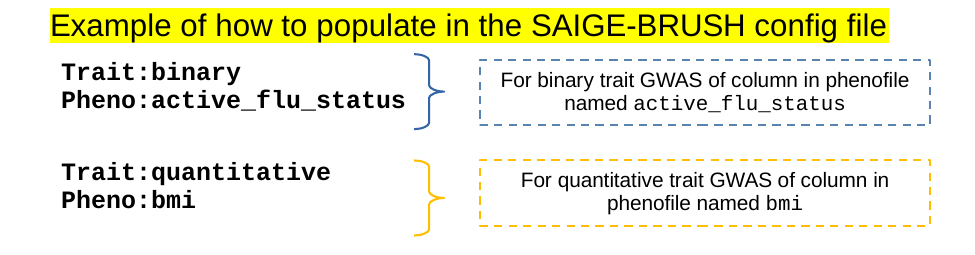

Example of how to populate in the SAIGE-BRUSH config file
Trait:binary
Pheno:active_flu_status
For binary trait GWAS of column in phenofile named active_flu_status
Trait:quantitative
Pheno:bmi
For quantitative trait GWAS of column in phenofile named bmi